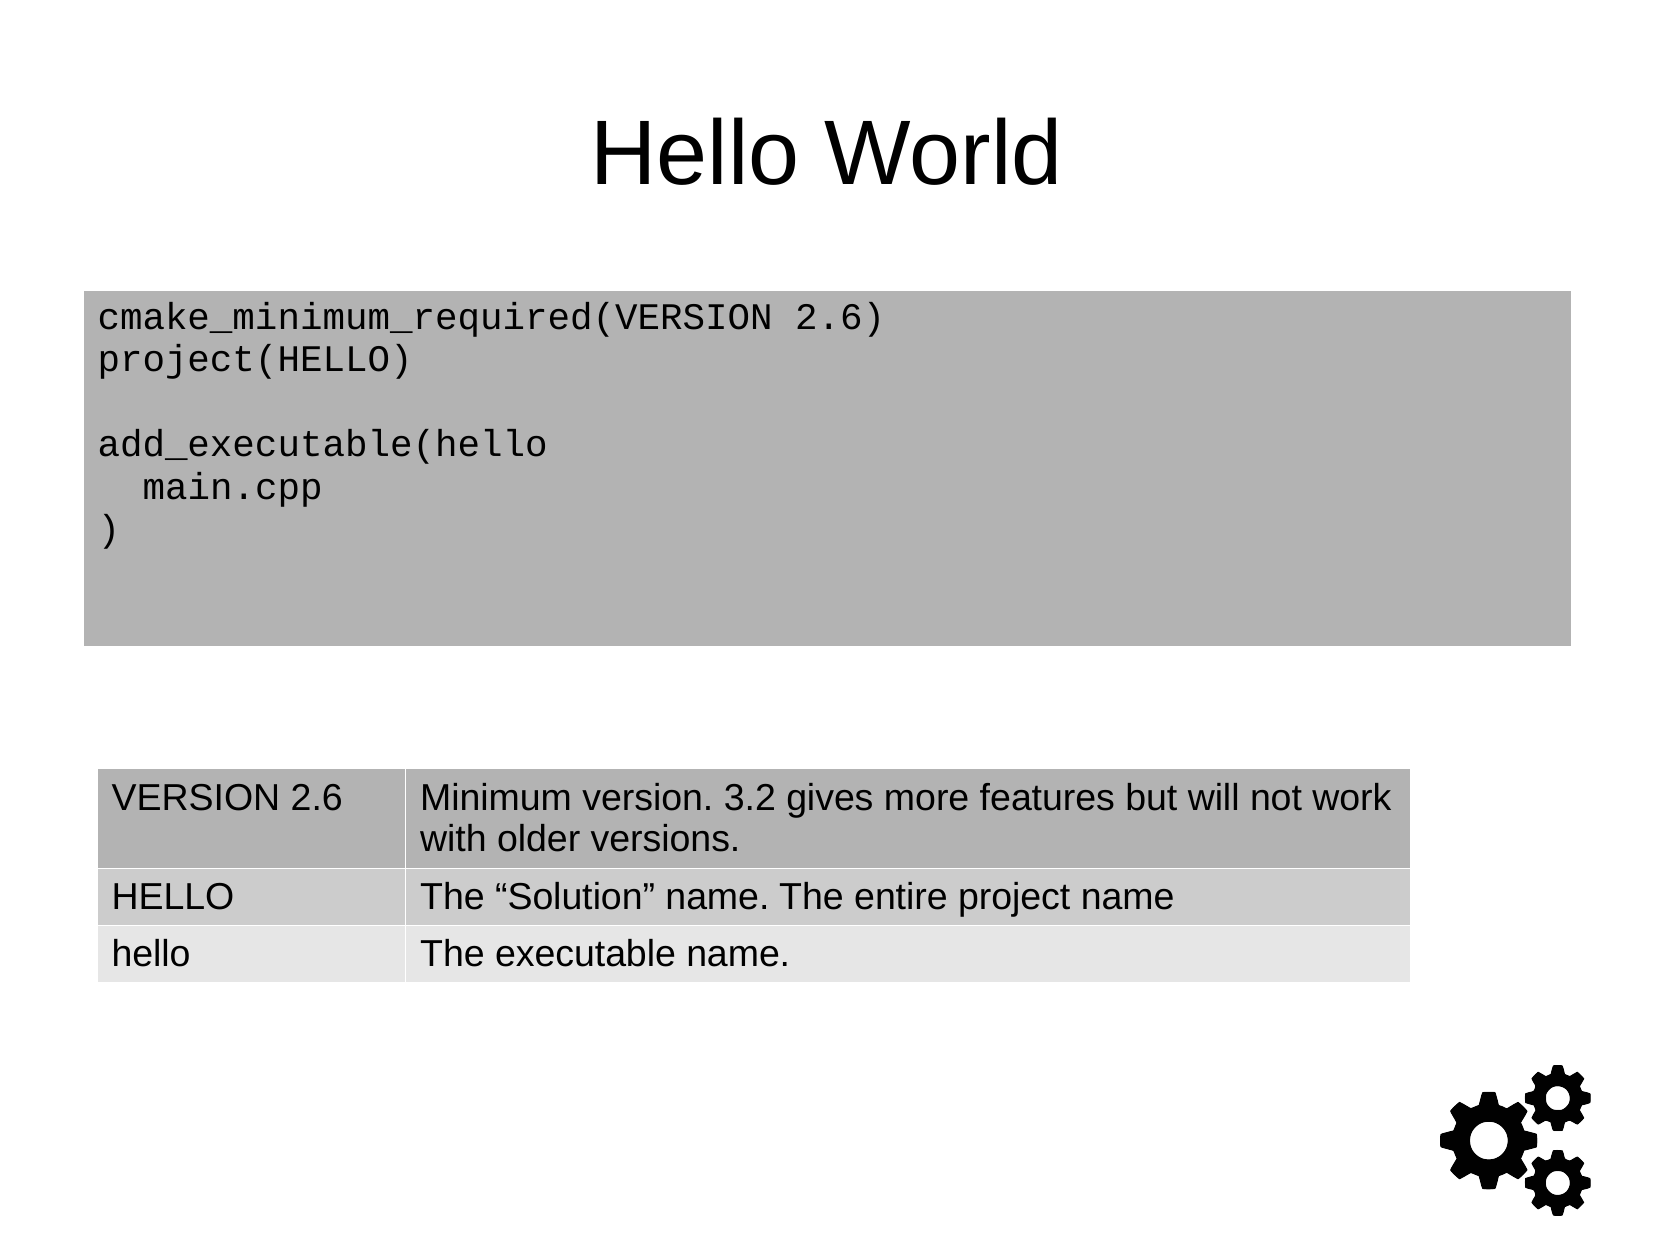

# Hello World
| cmake\_minimum\_required(VERSION 2.6) project(HELLO) add\_executable(hello main.cpp ) |
| --- |
| VERSION 2.6 | Minimum version. 3.2 gives more features but will not work with older versions. |
| --- | --- |
| HELLO | The “Solution” name. The entire project name |
| hello | The executable name. |